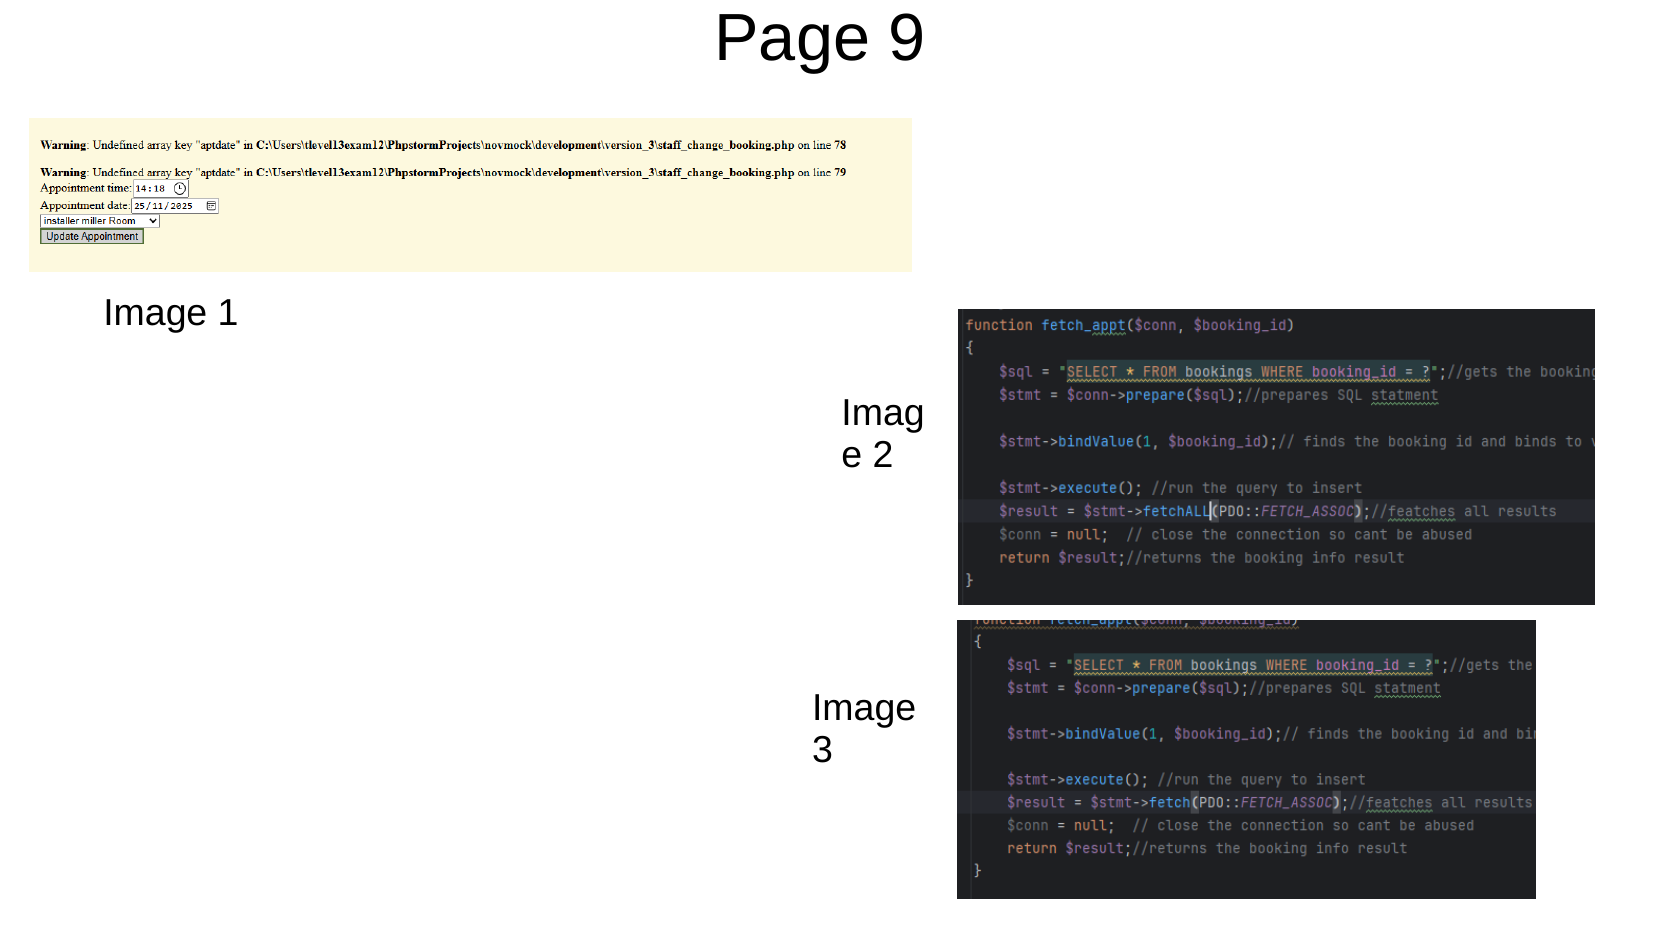

# Page 9
Image 1
Image 2
Image 3